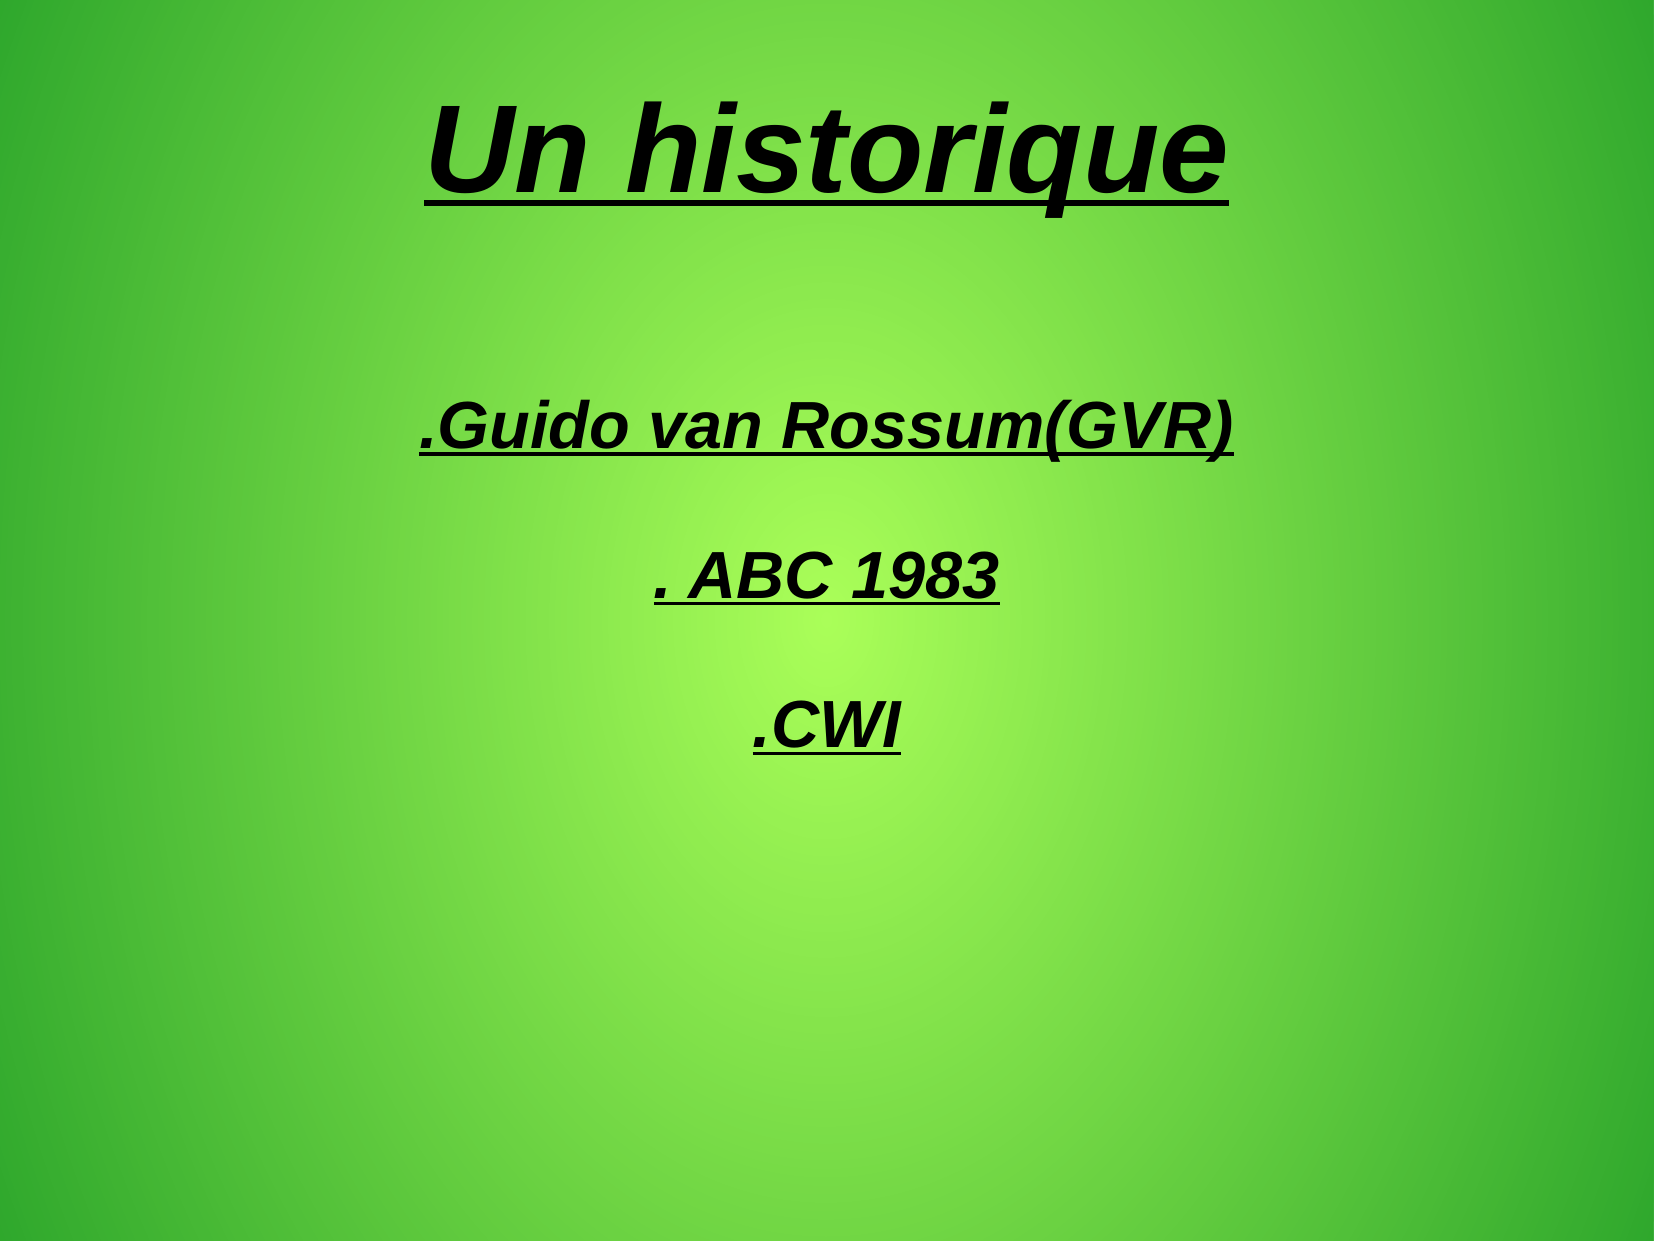

# Un historique
.Guido van Rossum(GVR)
. ABC 1983
.CWI